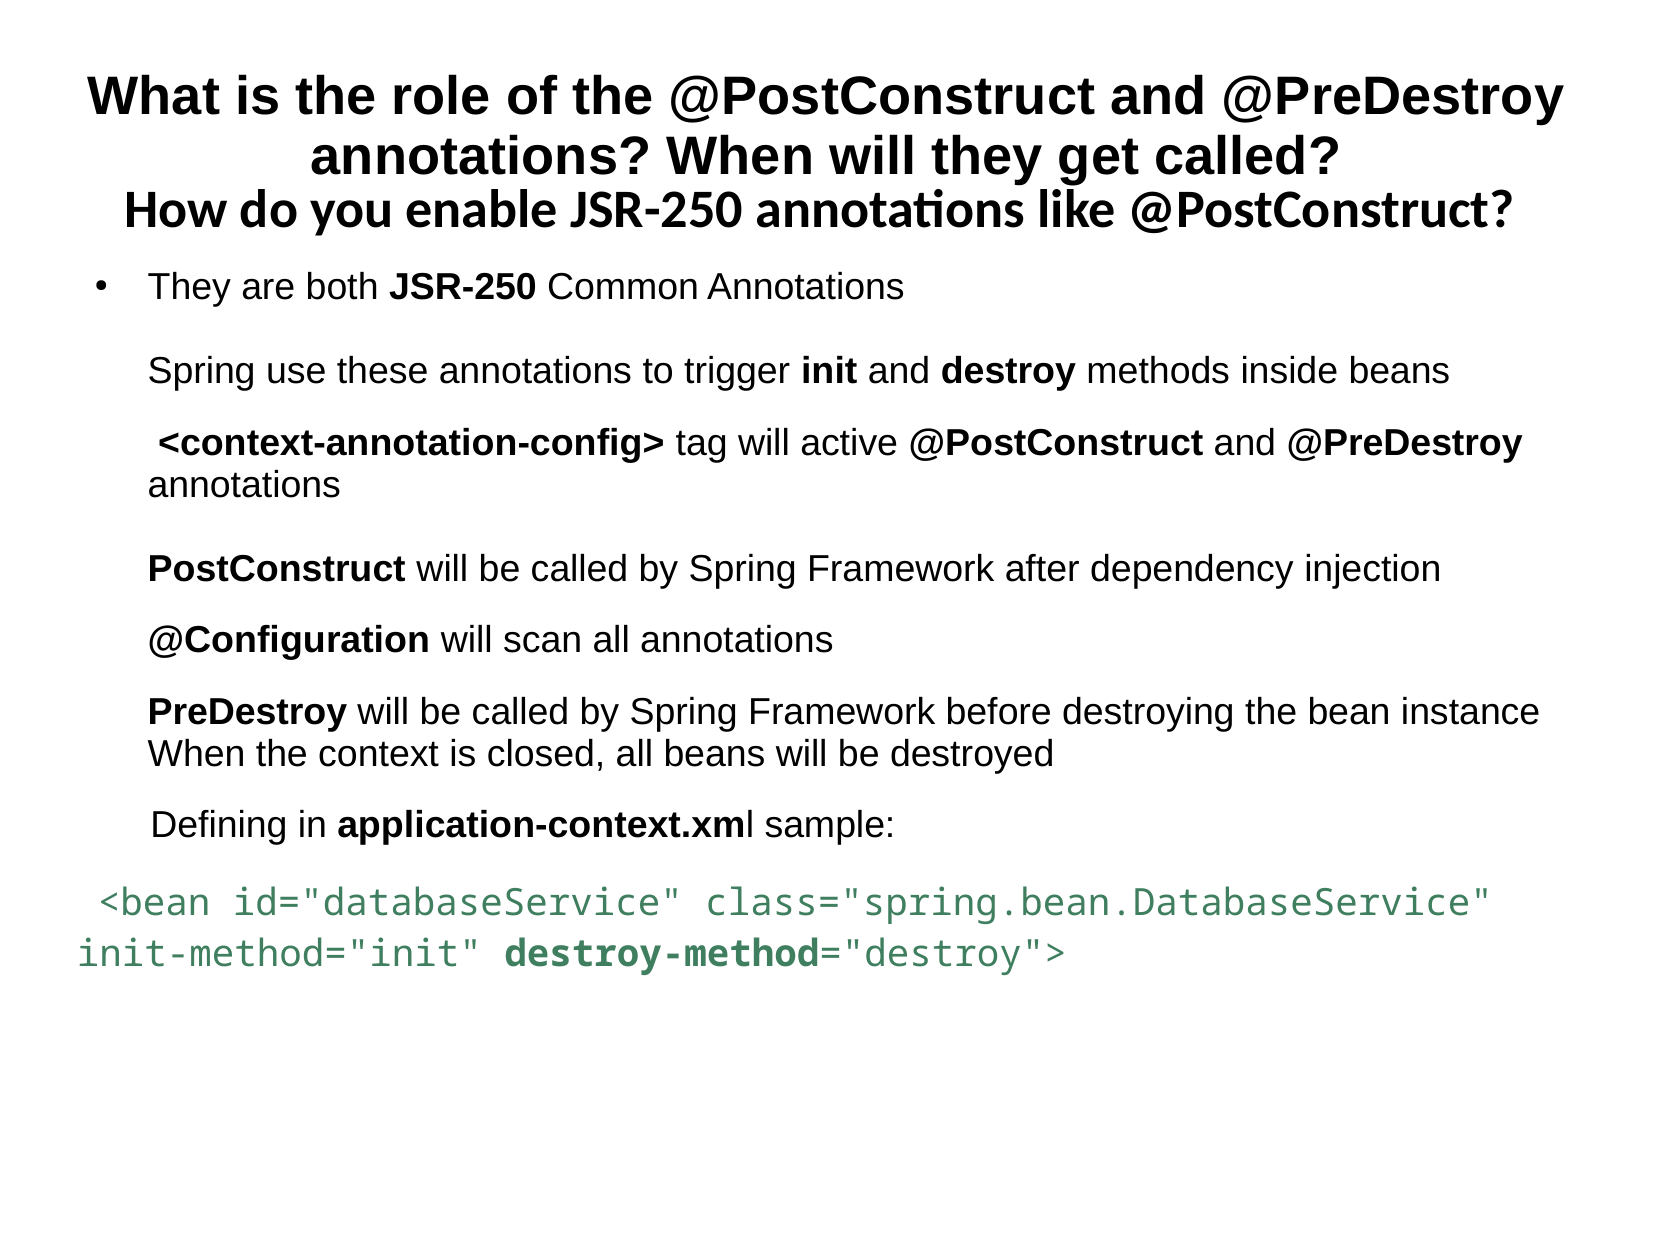

# What is the role of the @PostConstruct and @PreDestroy annotations? When will they get called? How do you enable JSR-250 annotations like @PostConstruct?
They are both JSR-250 Common Annotations
Spring use these annotations to trigger init and destroy methods inside beans
 <context-annotation-config> tag will active @PostConstruct and @PreDestroy annotations
PostConstruct will be called by Spring Framework after dependency injection
@Configuration will scan all annotations
PreDestroy will be called by Spring Framework before destroying the bean instance
When the context is closed, all beans will be destroyed
 Defining in application-context.xml sample:
 <bean id="databaseService" class="spring.bean.DatabaseService" init-method="init" destroy-method="destroy">